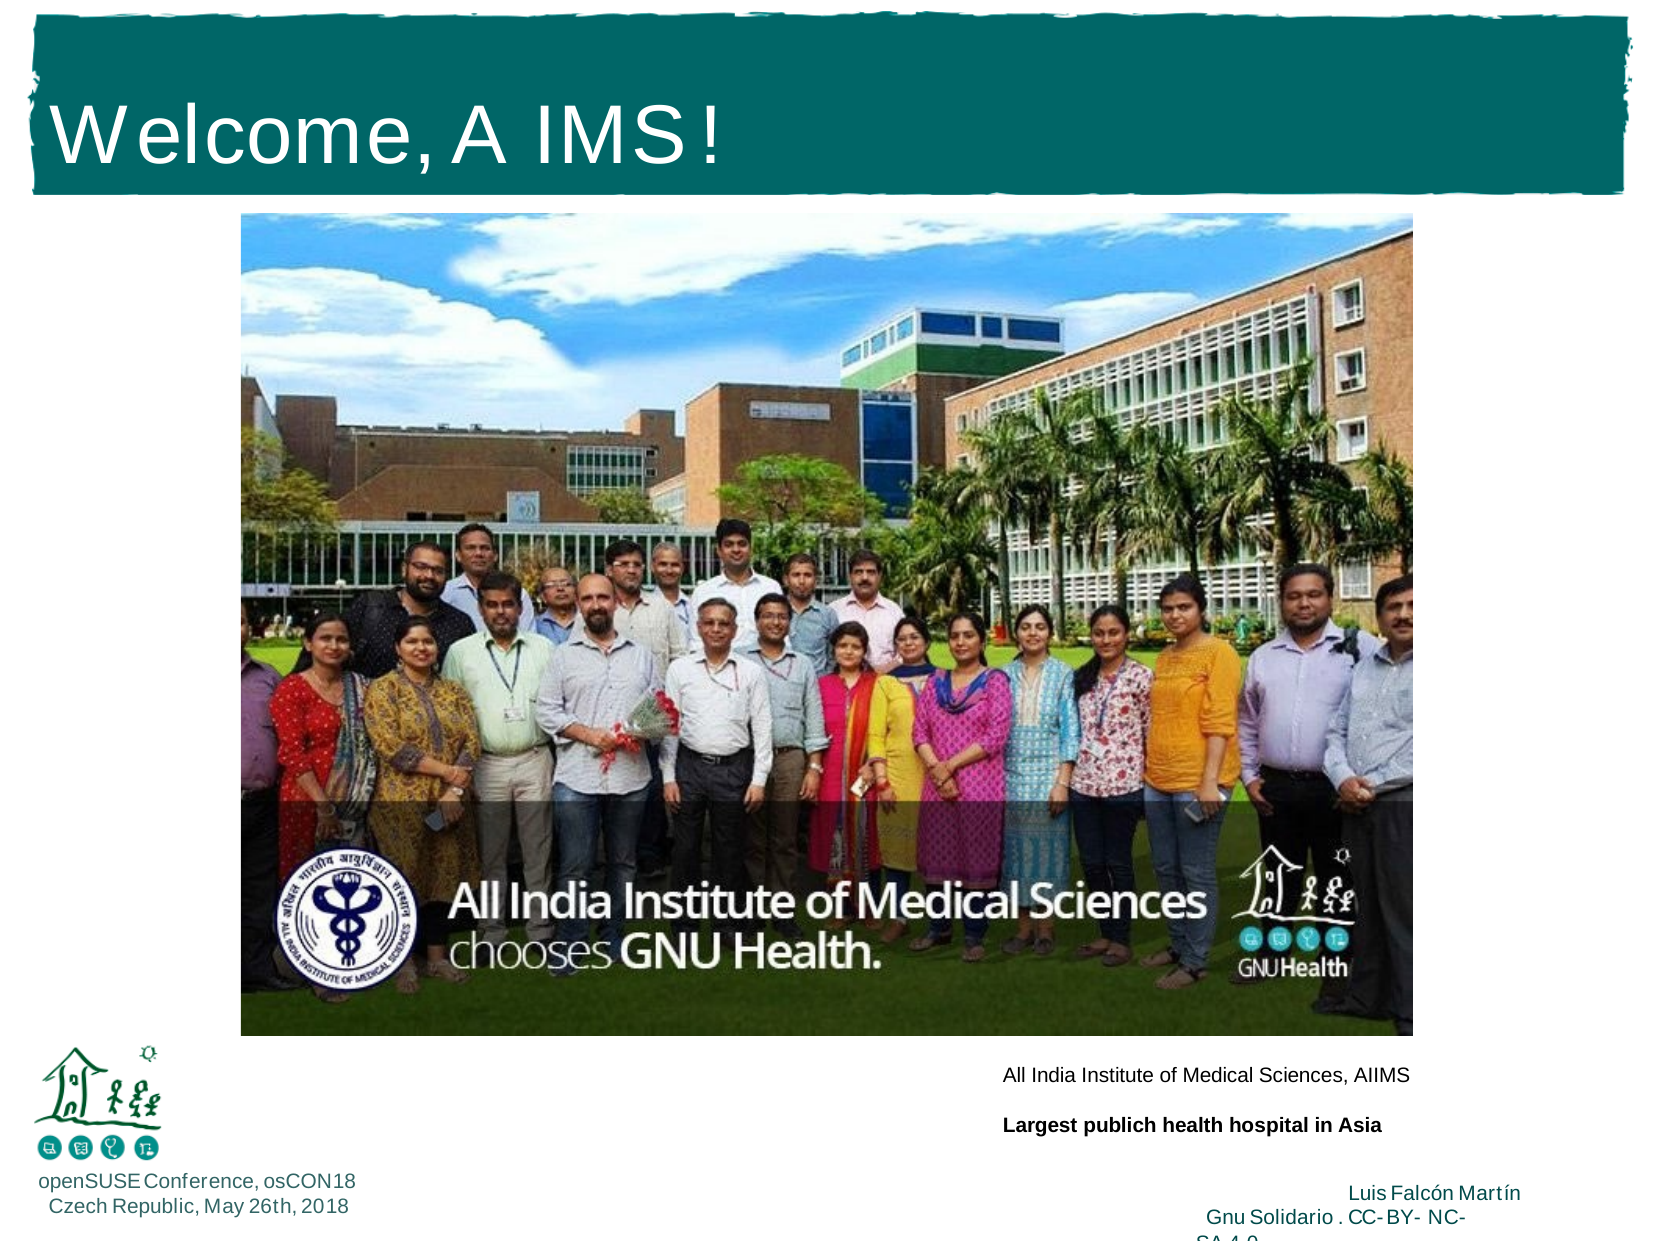

# Welcome,AIMS!
All India Institute of Medical Sciences, AIIMS
Largest publich health hospital in Asia
openSUSEConference,osCON18 CzechRepublic,May26th,2018
LuisFalcónMartín GnuSolidario.CC-BY-NC-SA4.0